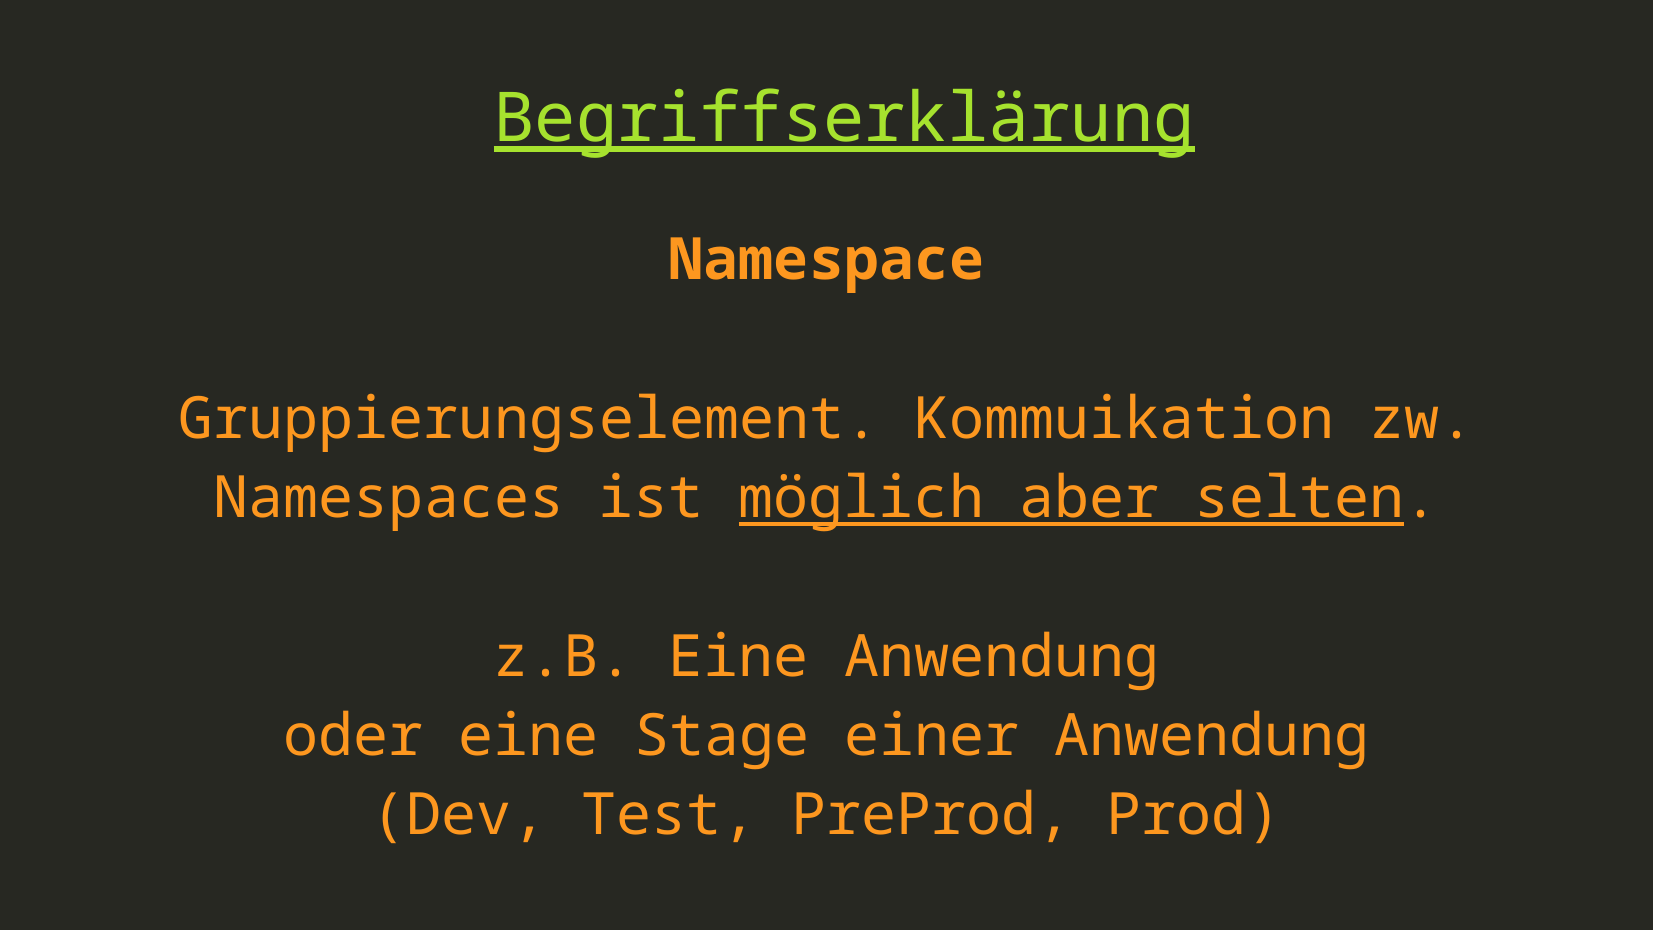

# Begriffserklärung
Namespace
Gruppierungselement. Kommuikation zw. Namespaces ist möglich aber selten.
z.B. Eine Anwendung
oder eine Stage einer Anwendung
(Dev, Test, PreProd, Prod)